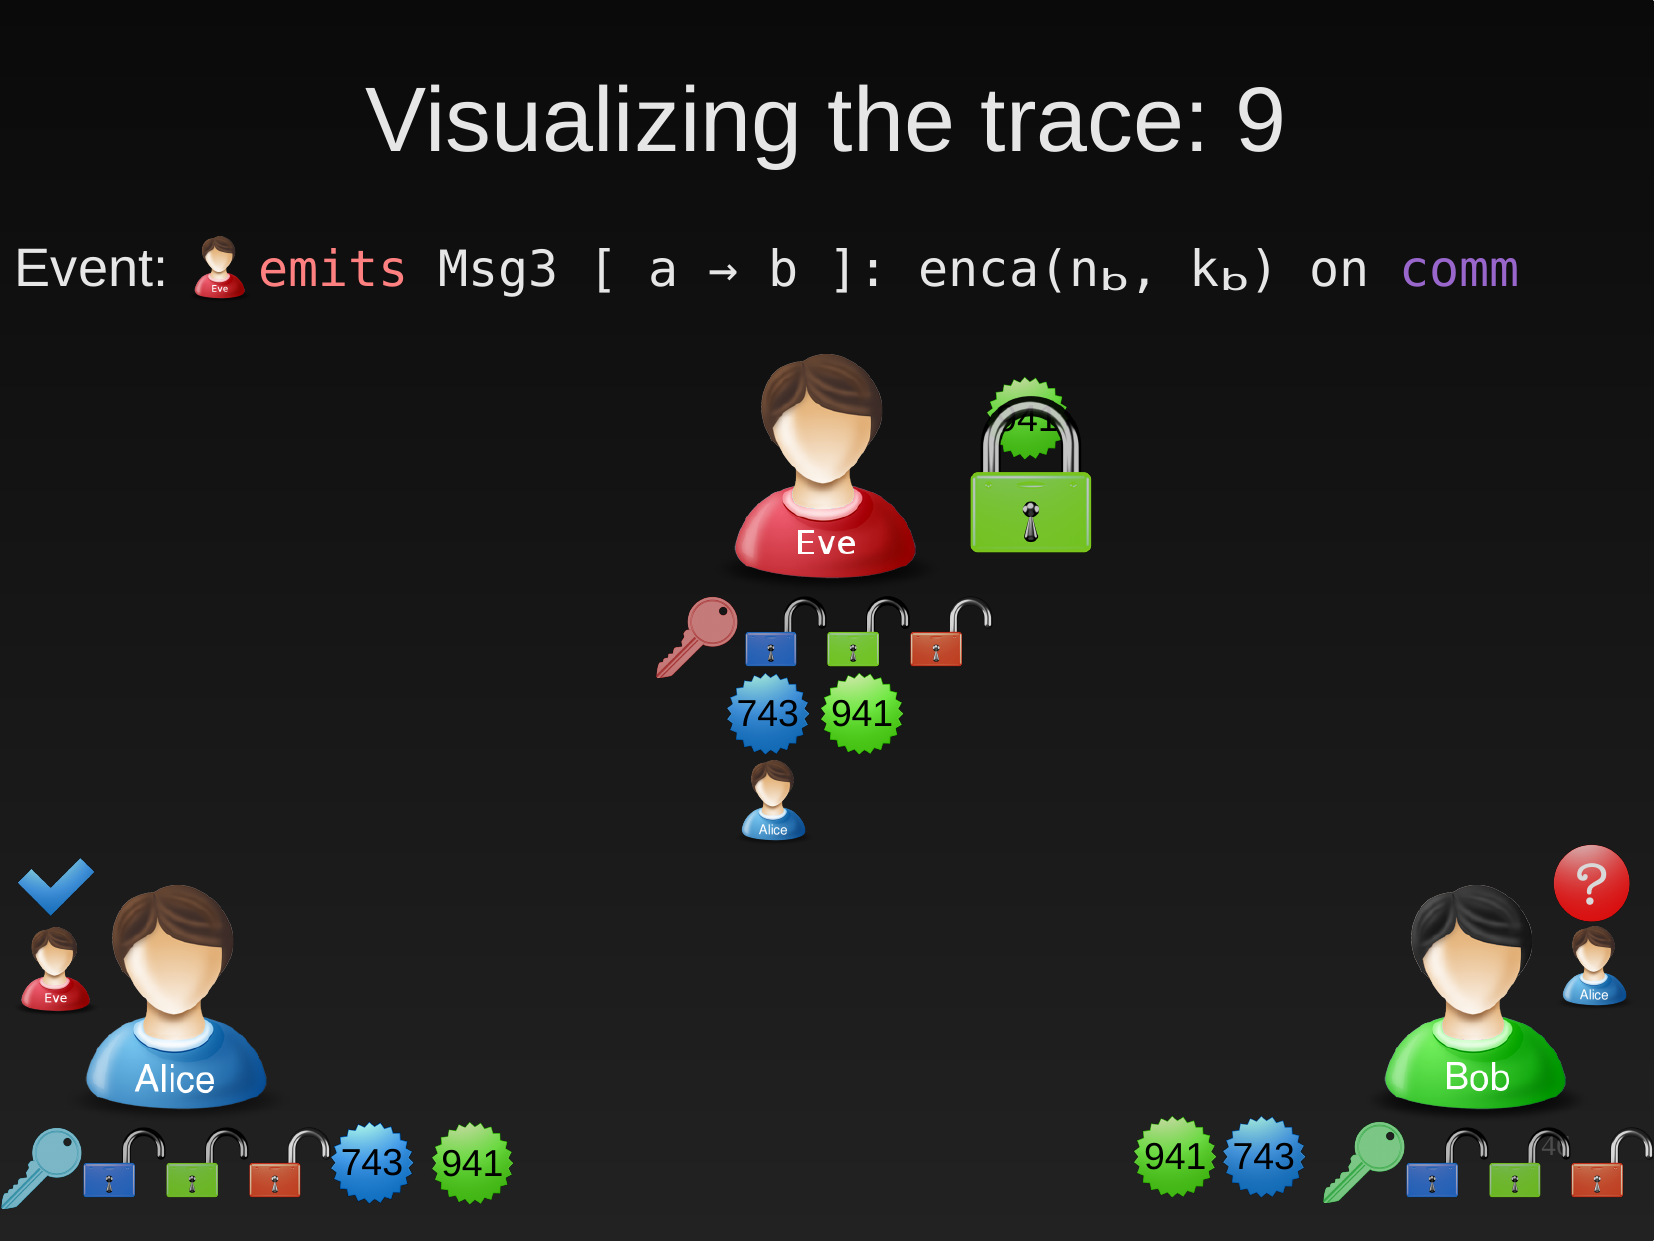

# Visualizing the trace: 9
Event: emits Msg3 [ a → b ]: enca(nb, kb) on comm
941
743
941
941
941
743
743
743
941
46